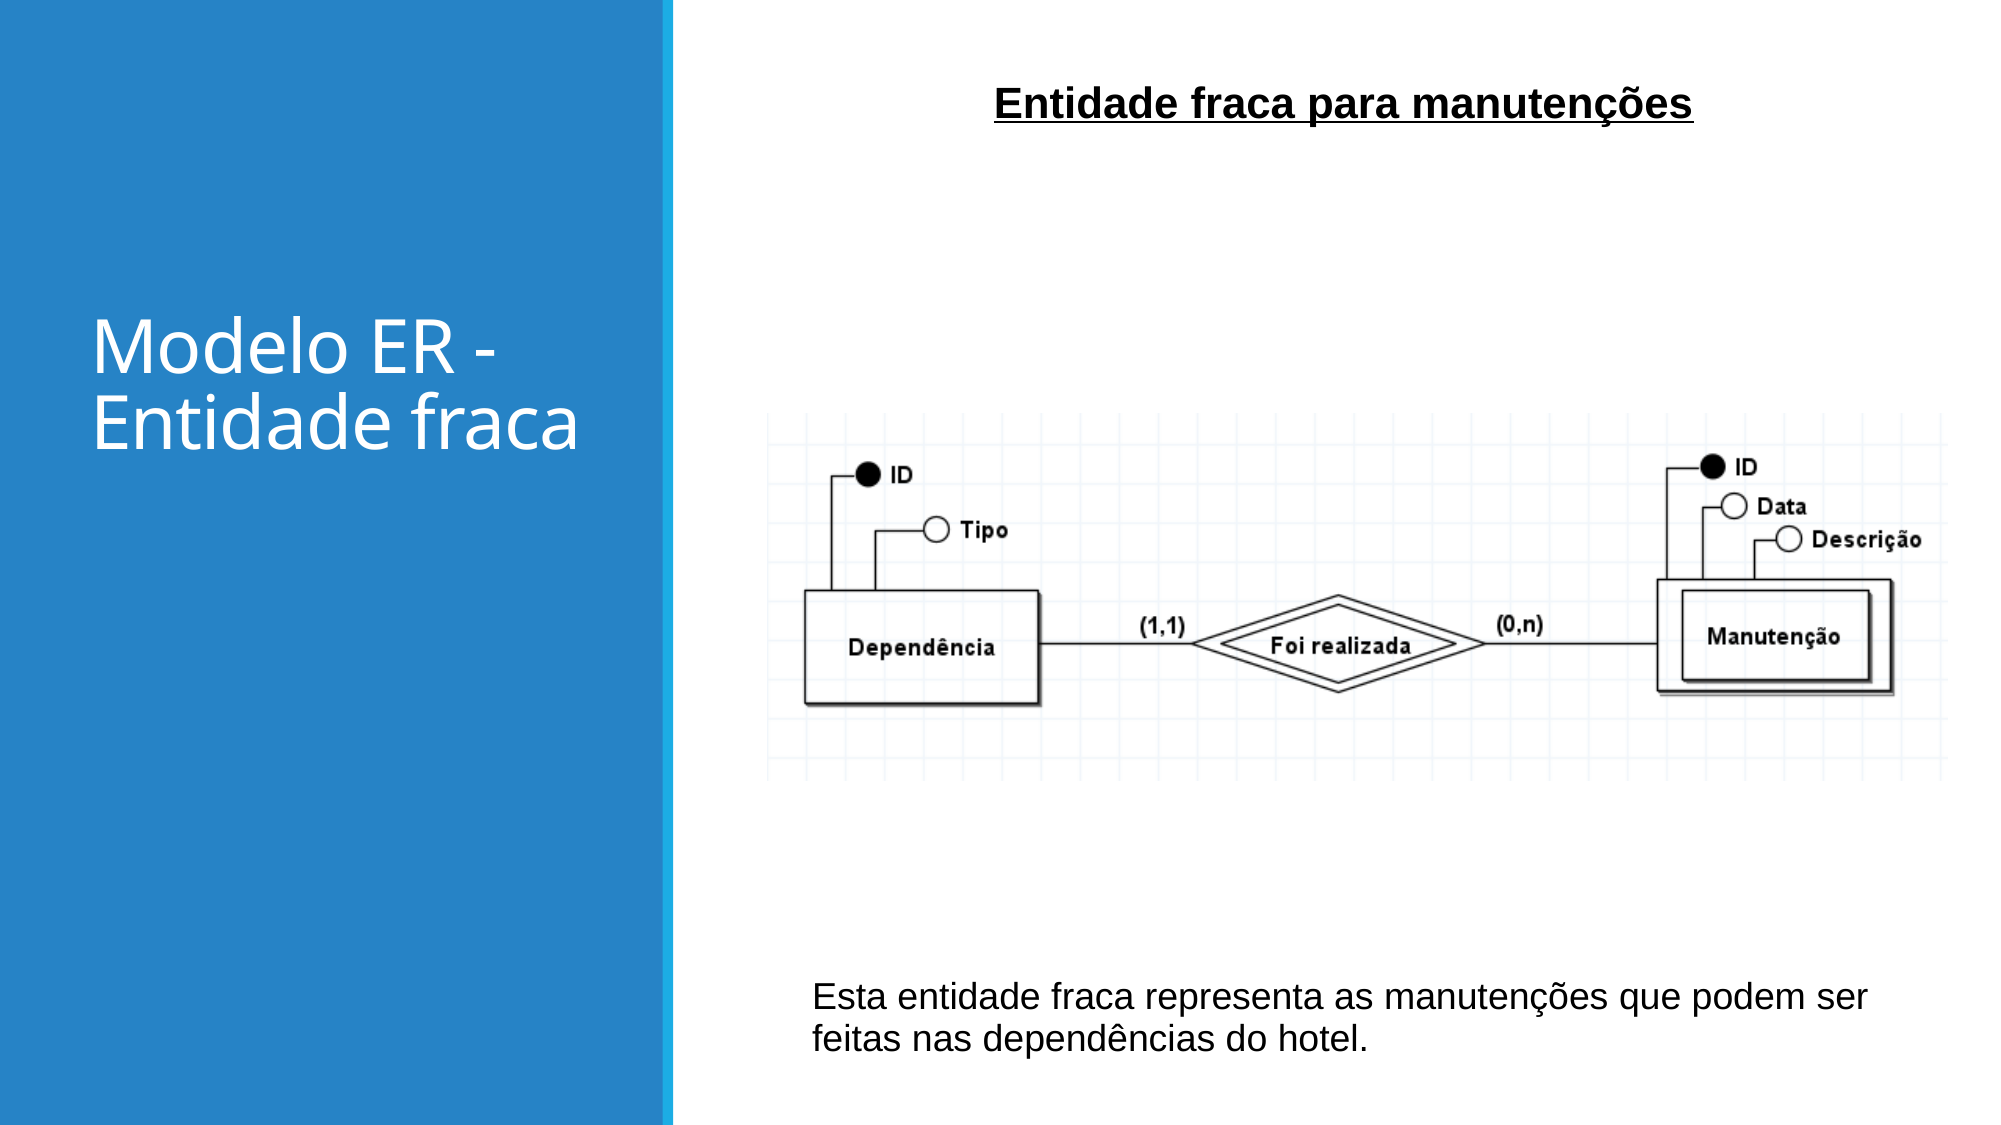

Entidade fraca para manutenções
# Modelo ER - Entidade fraca
Esta entidade fraca representa as manutenções que podem ser feitas nas dependências do hotel.